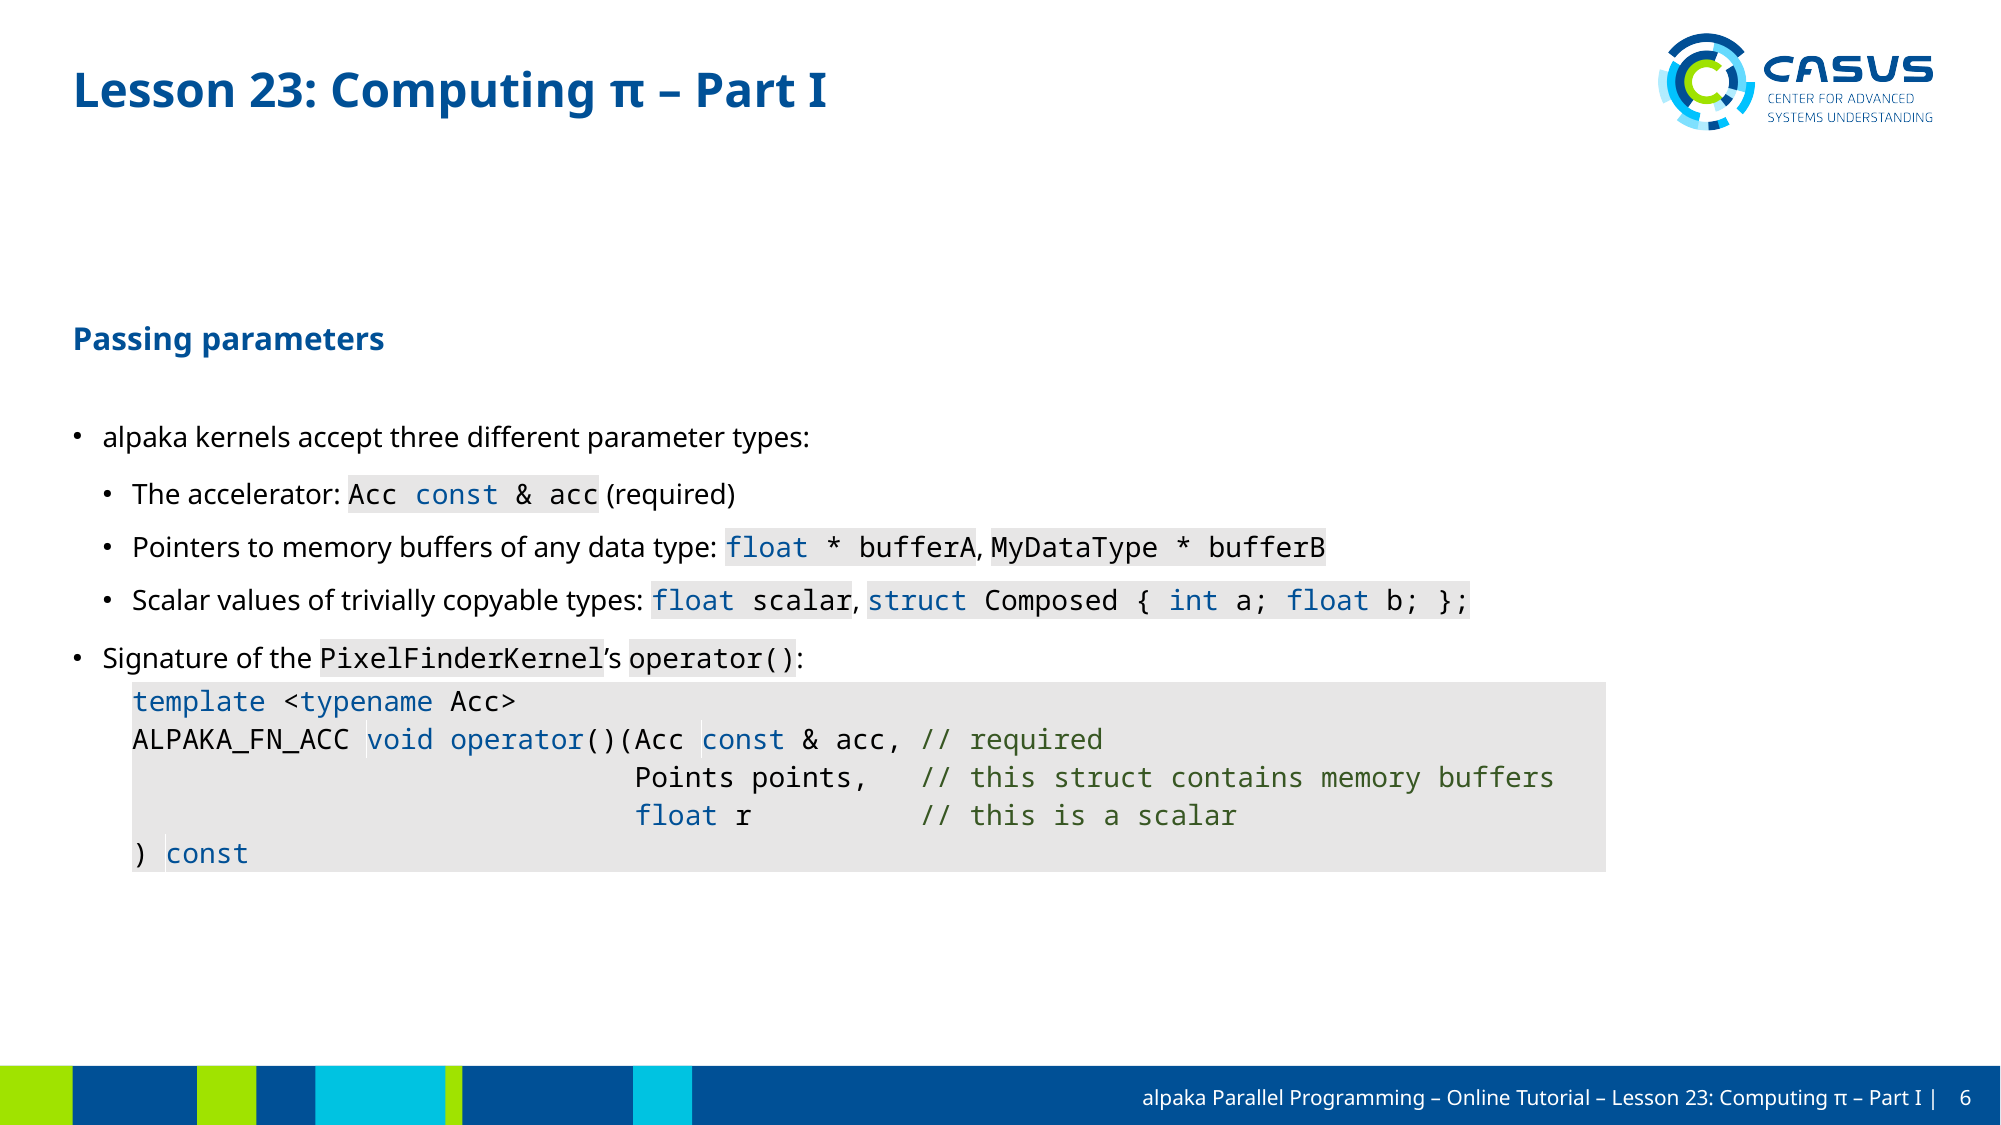

# Lesson 23: Computing π – Part I
Passing parameters
alpaka kernels accept three different parameter types:
The accelerator: Acc const & acc (required)
Pointers to memory buffers of any data type: float * bufferA, MyDataType * bufferB
Scalar values of trivially copyable types: float scalar, struct Composed { int a; float b; };
Signature of the PixelFinderKernel’s operator():
template <typename Acc>
ALPAKA_FN_ACC void operator()(Acc const & acc, // required
 Points points, // this struct contains memory buffers
 float r // this is a scalar
) const
alpaka Parallel Programming – Online Tutorial – Lesson 23: Computing π – Part I
6